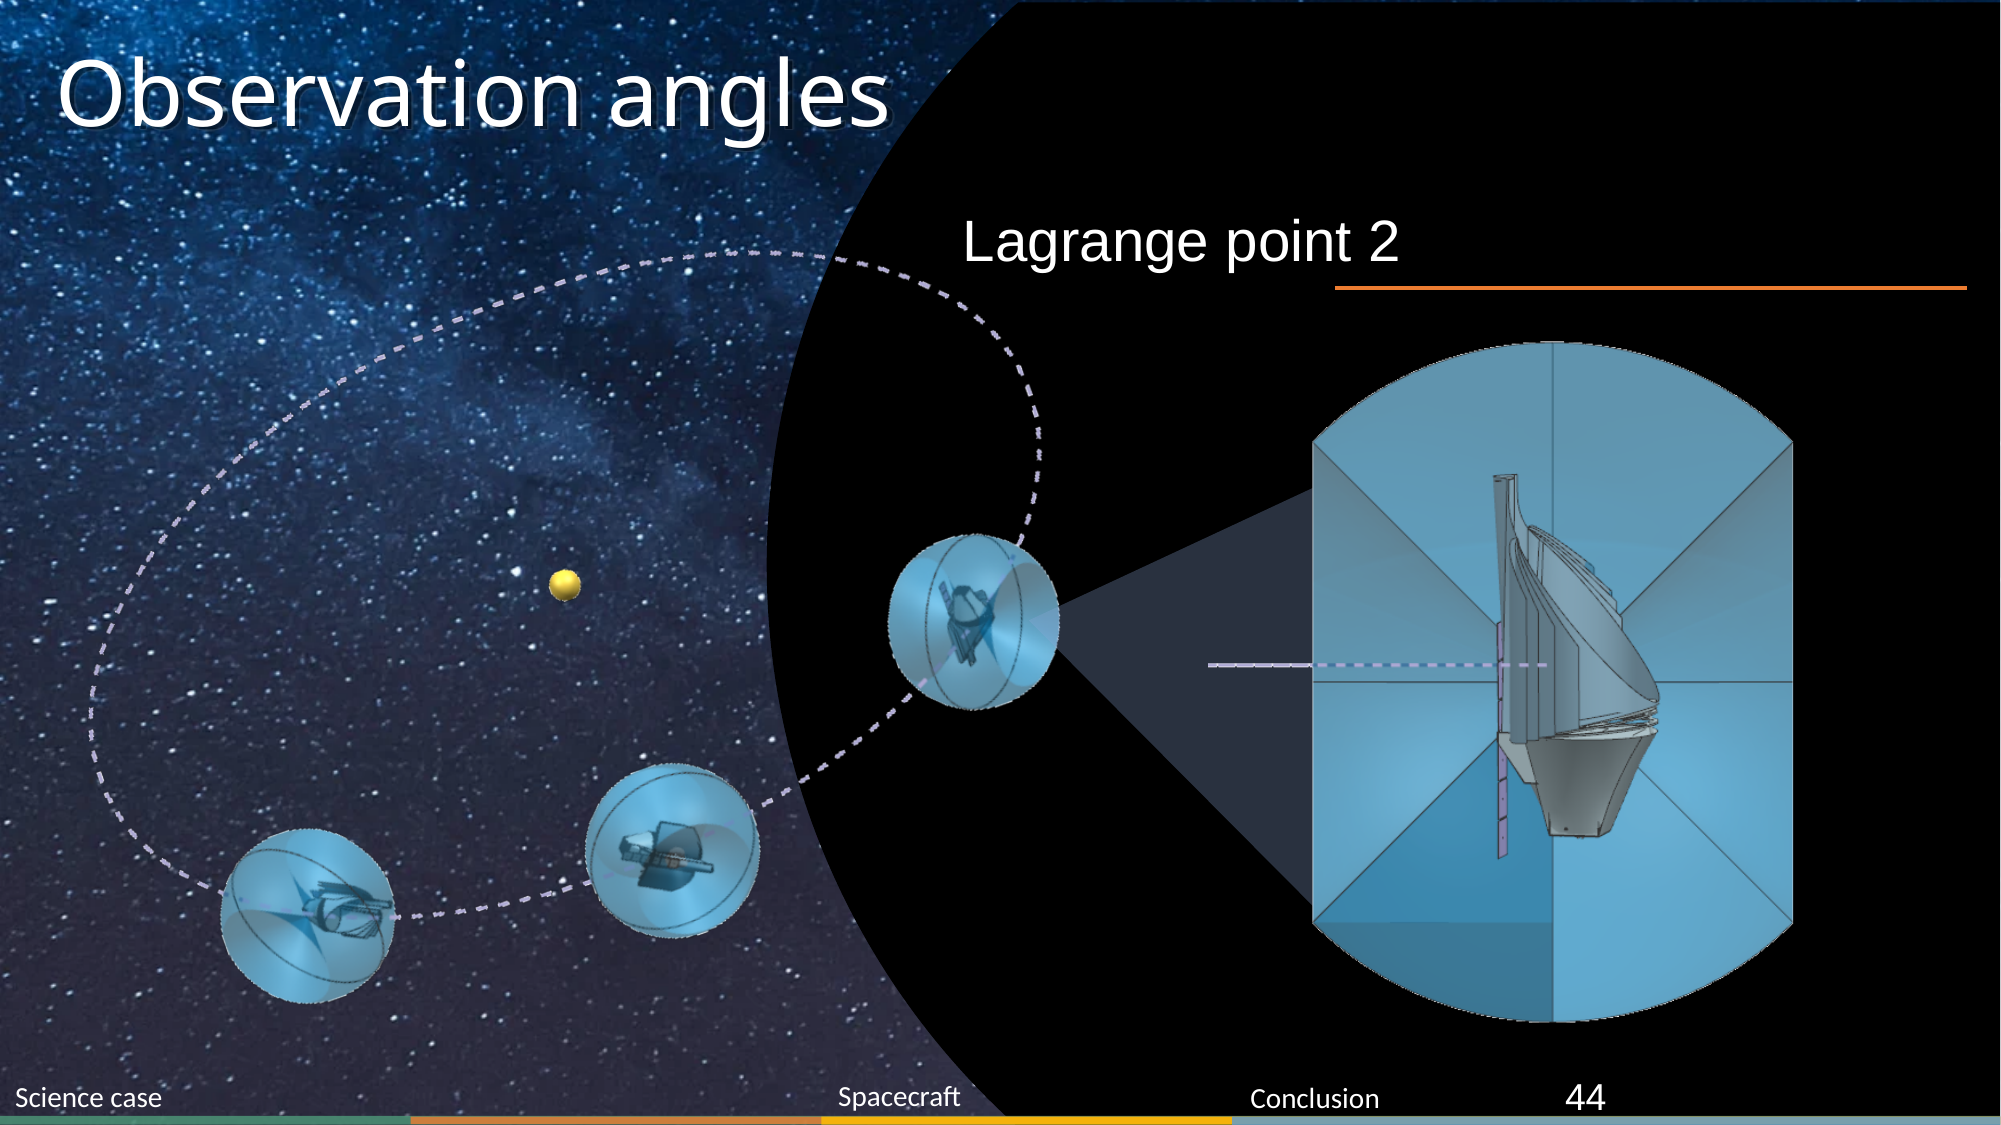

# Observation angles
Lagrange point 2
43